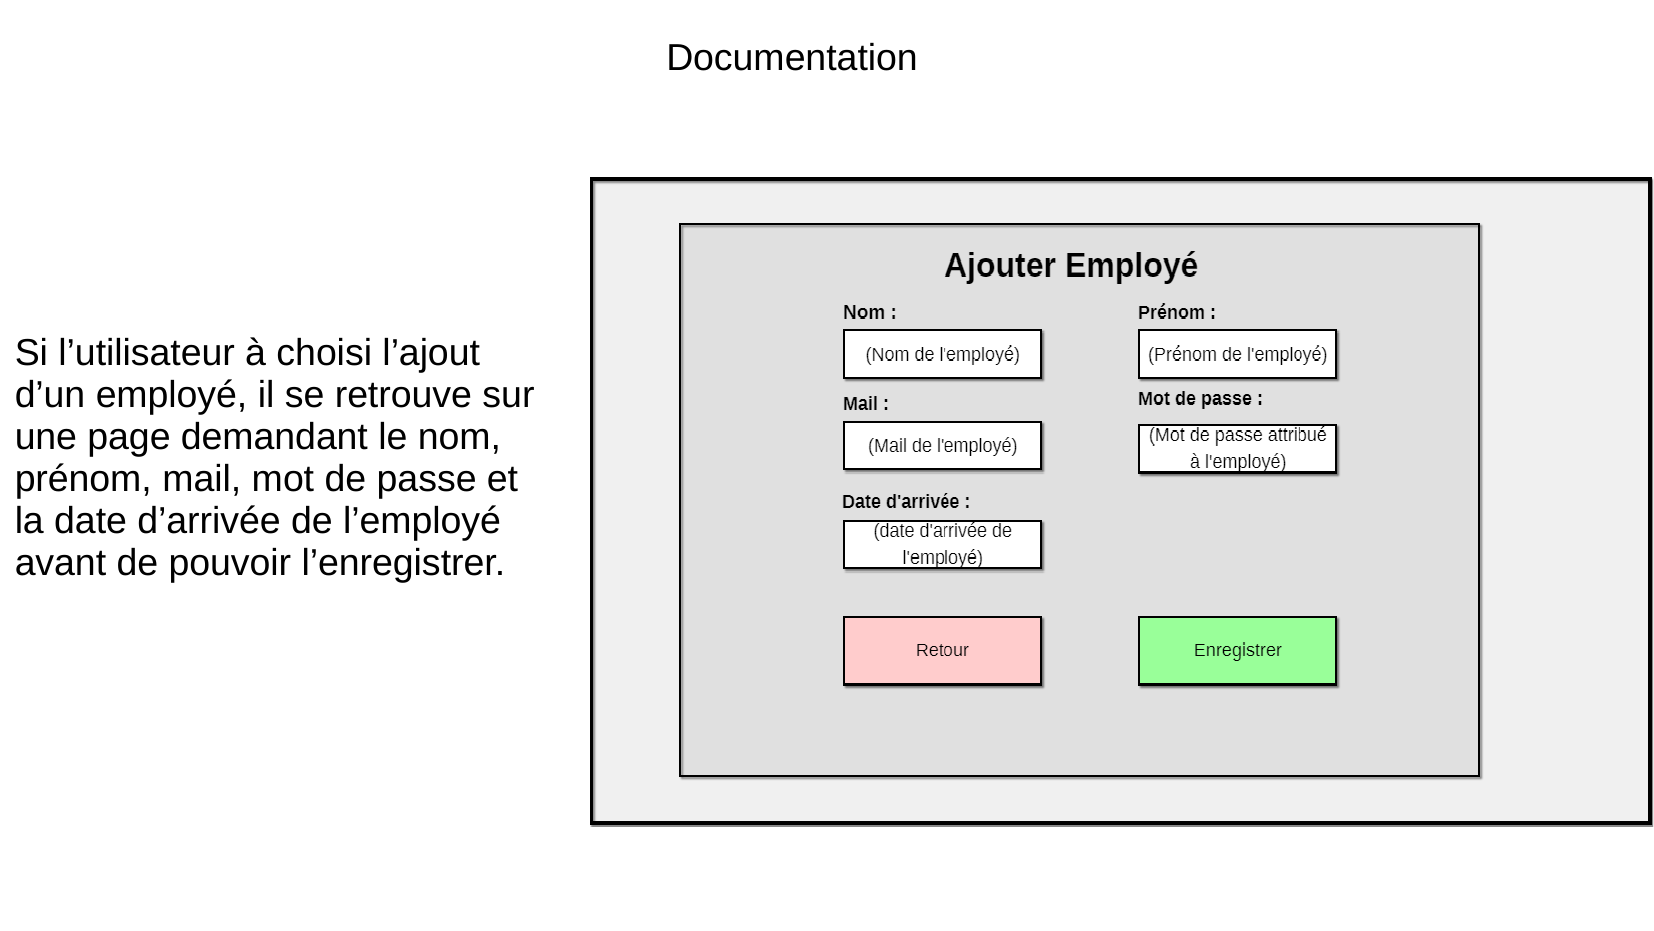

Documentation
Si l’utilisateur à choisi l’ajout d’un employé, il se retrouve sur une page demandant le nom, prénom, mail, mot de passe et la date d’arrivée de l’employé avant de pouvoir l’enregistrer.